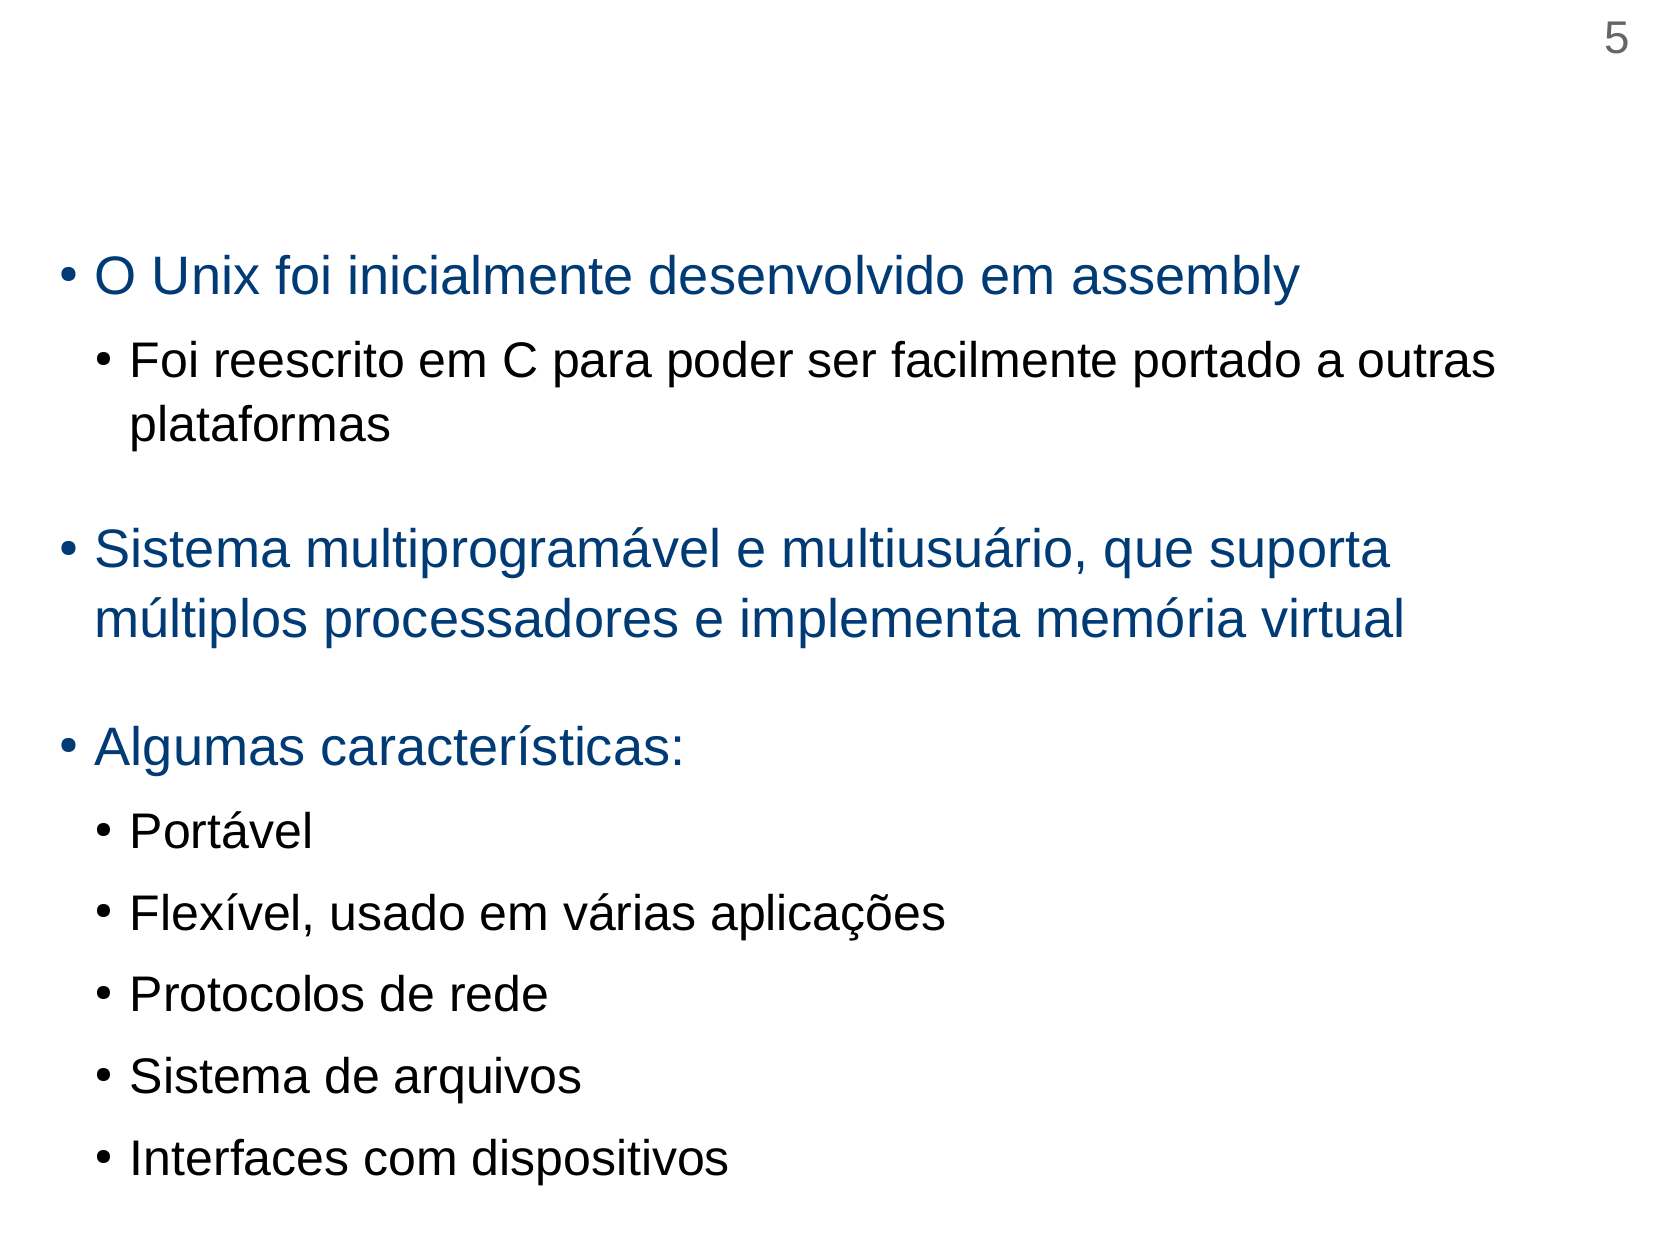

5
#
O Unix foi inicialmente desenvolvido em assembly
Foi reescrito em C para poder ser facilmente portado a outras plataformas
Sistema multiprogramável e multiusuário, que suporta múltiplos processadores e implementa memória virtual
Algumas características:
Portável
Flexível, usado em várias aplicações
Protocolos de rede
Sistema de arquivos
Interfaces com dispositivos